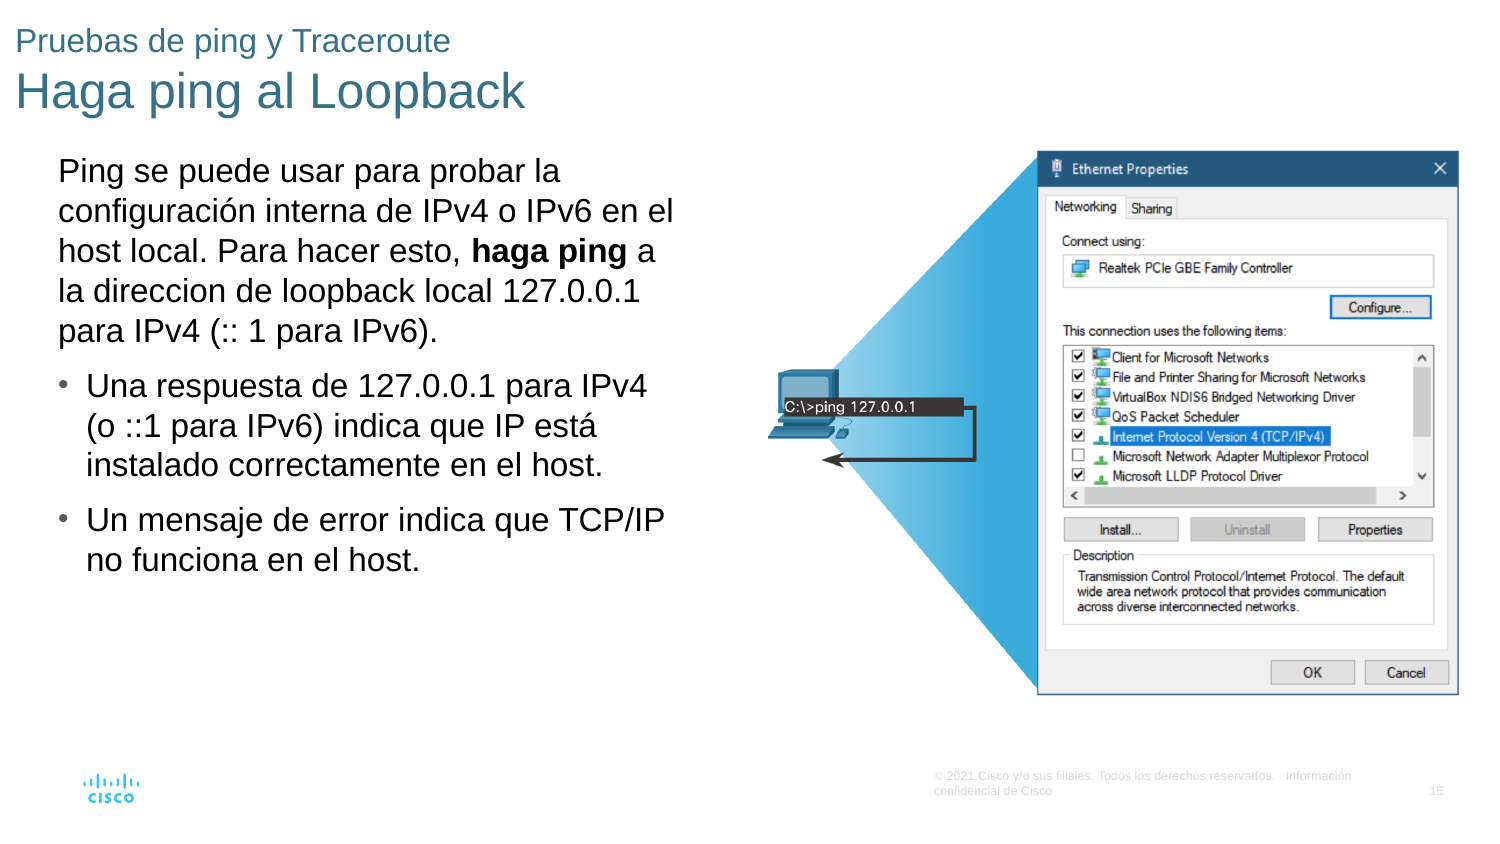

# Pruebas de ping y Traceroute Haga ping al Loopback
Ping se puede usar para probar la configuración interna de IPv4 o IPv6 en el host local. Para hacer esto, haga ping a la direccion de loopback local 127.0.0.1 para IPv4 (:: 1 para IPv6).
Una respuesta de 127.0.0.1 para IPv4 (o ::1 para IPv6) indica que IP está instalado correctamente en el host.
Un mensaje de error indica que TCP/IP no funciona en el host.